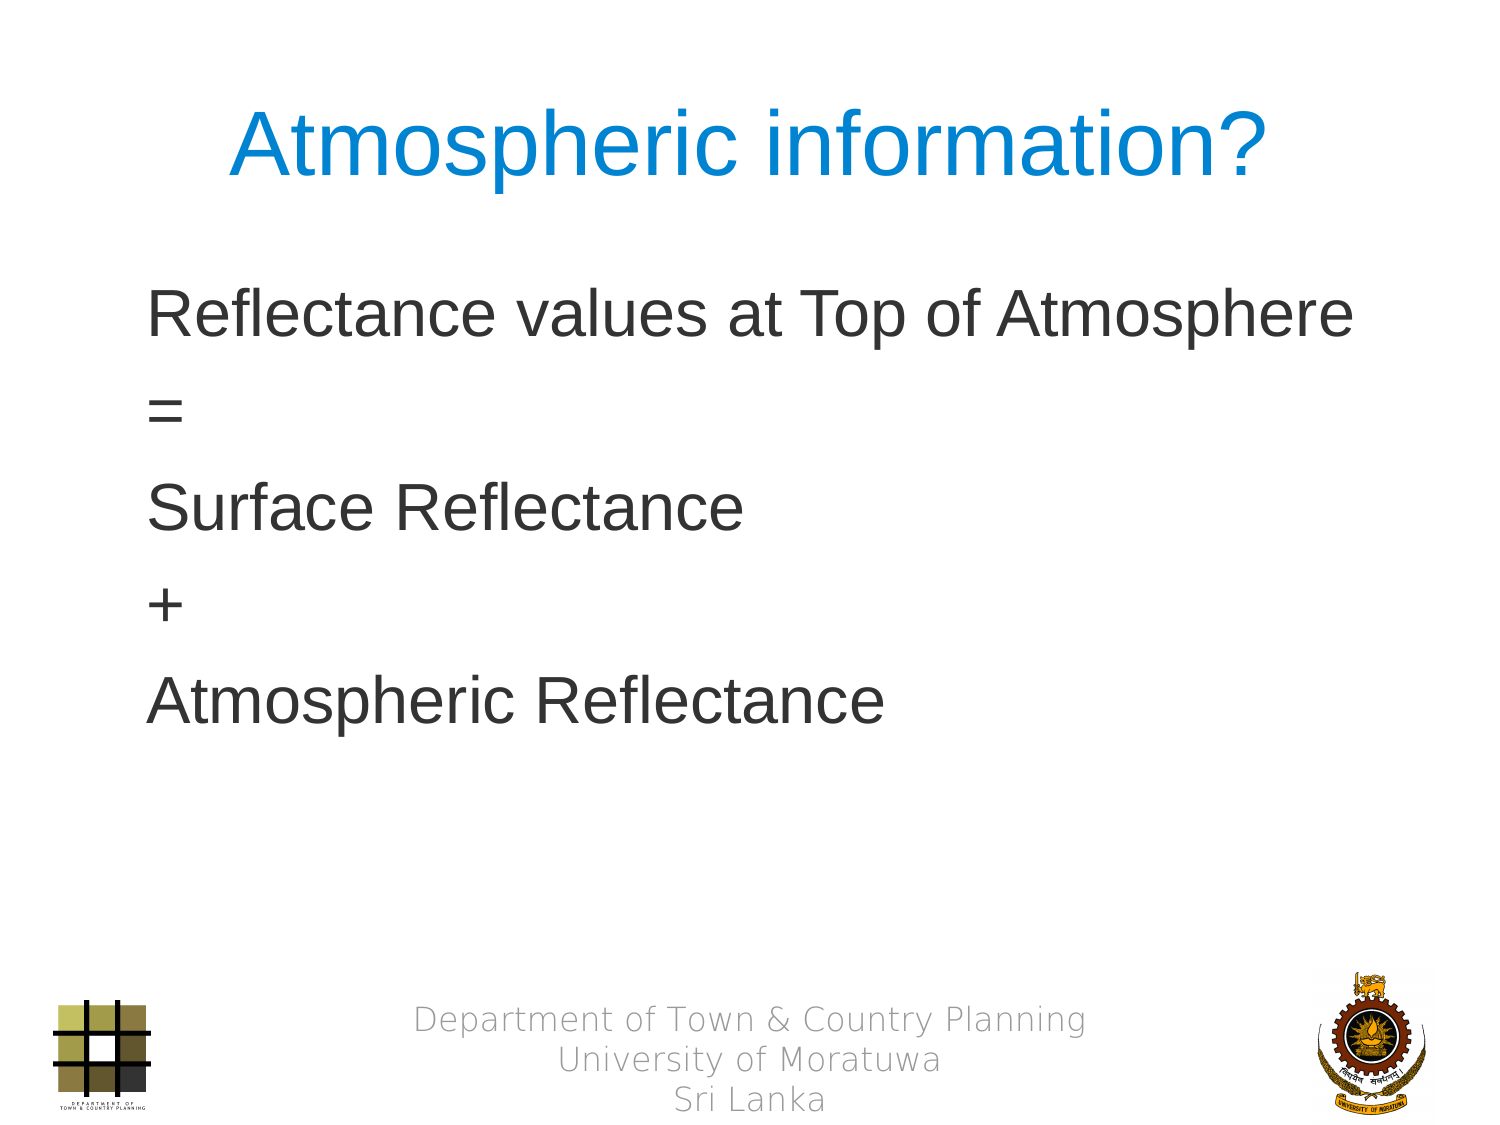

# Atmospheric information?
Reflectance values at Top of Atmosphere
=
Surface Reflectance
+
Atmospheric Reflectance